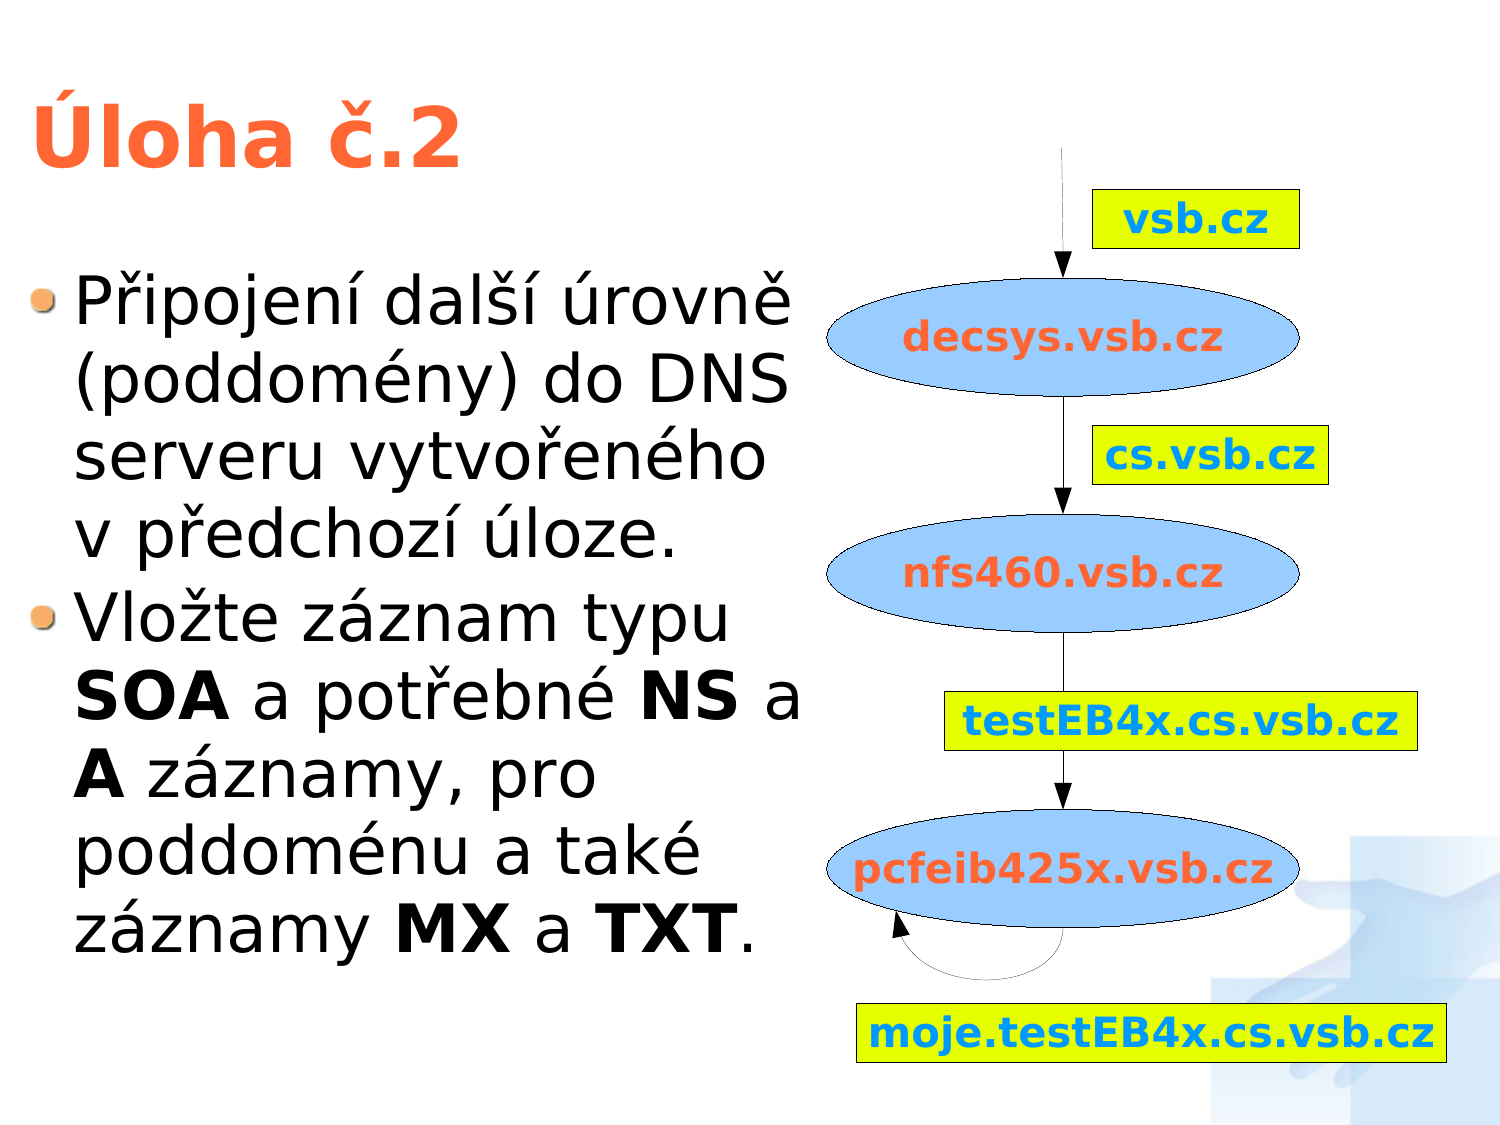

# Úloha č.2
vsb.cz
Připojení další úrovně (poddomény) do DNS serveru vytvořeného v předchozí úloze.
Vložte záznam typu SOA a potřebné NS a A záznamy, pro poddoménu a také záznamy MX a TXT.
decsys.vsb.cz
cs.vsb.cz
nfs460.vsb.cz
testEB4x.cs.vsb.cz
pcfeib425x.vsb.cz
moje.testEB4x.cs.vsb.cz